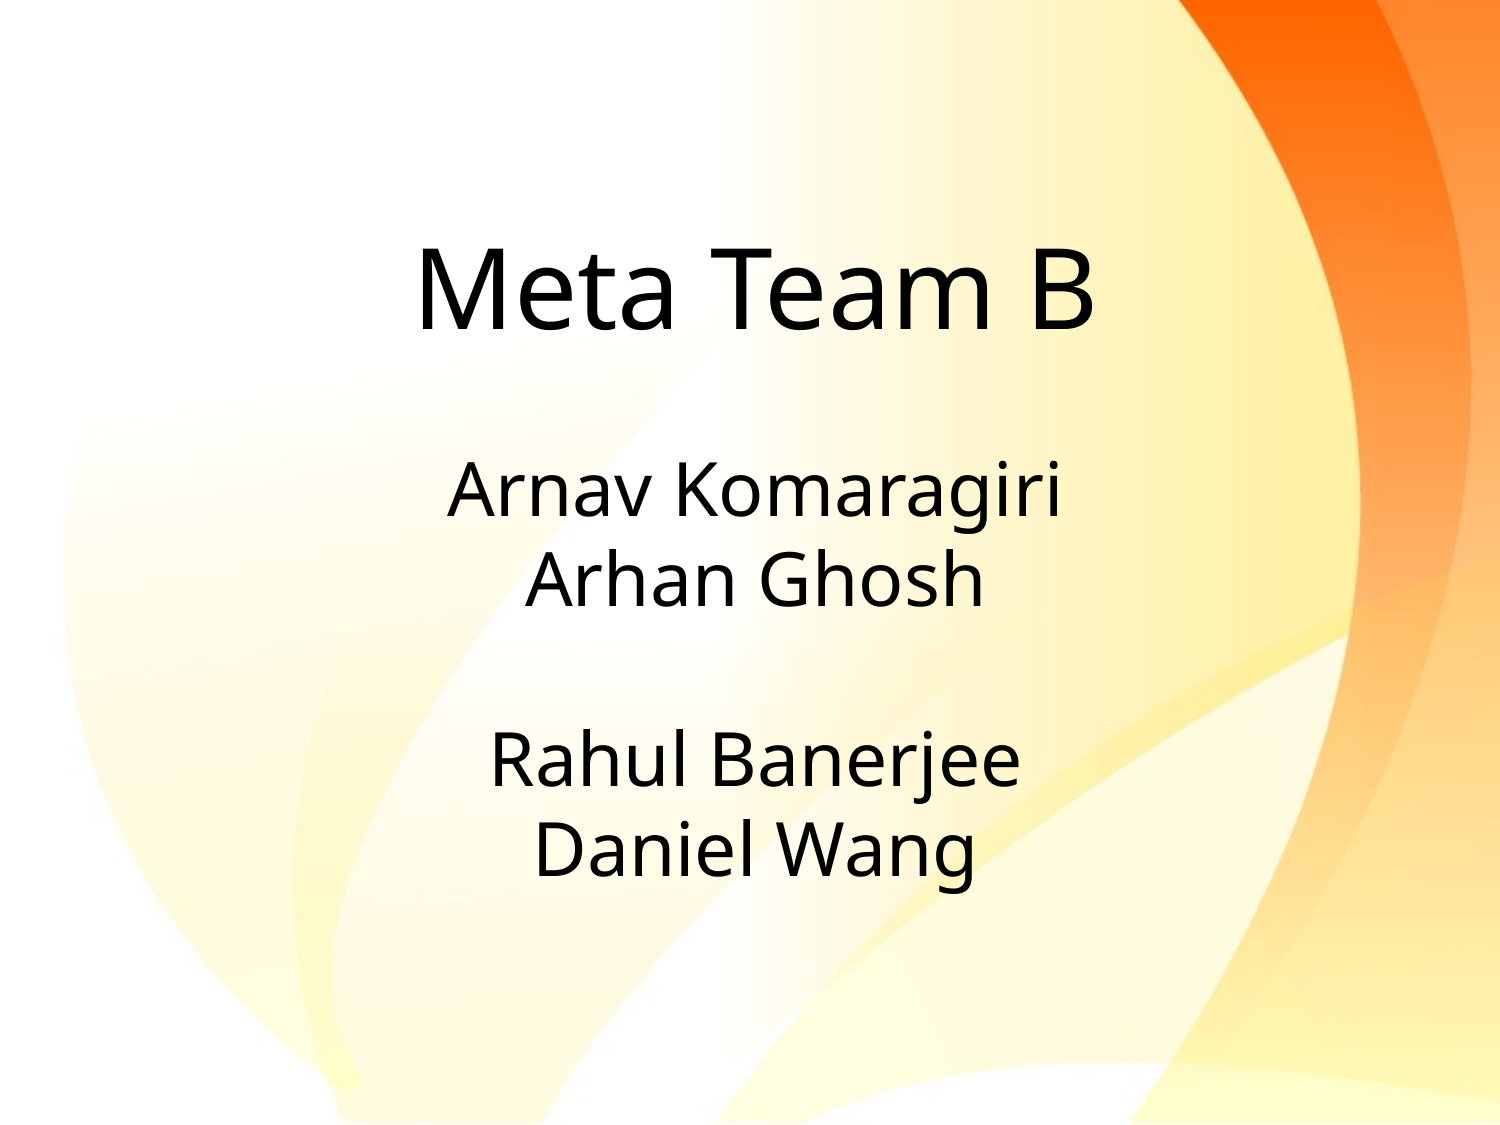

Meta Team B
Arnav Komaragiri
Arhan Ghosh
Rahul Banerjee
Daniel Wang